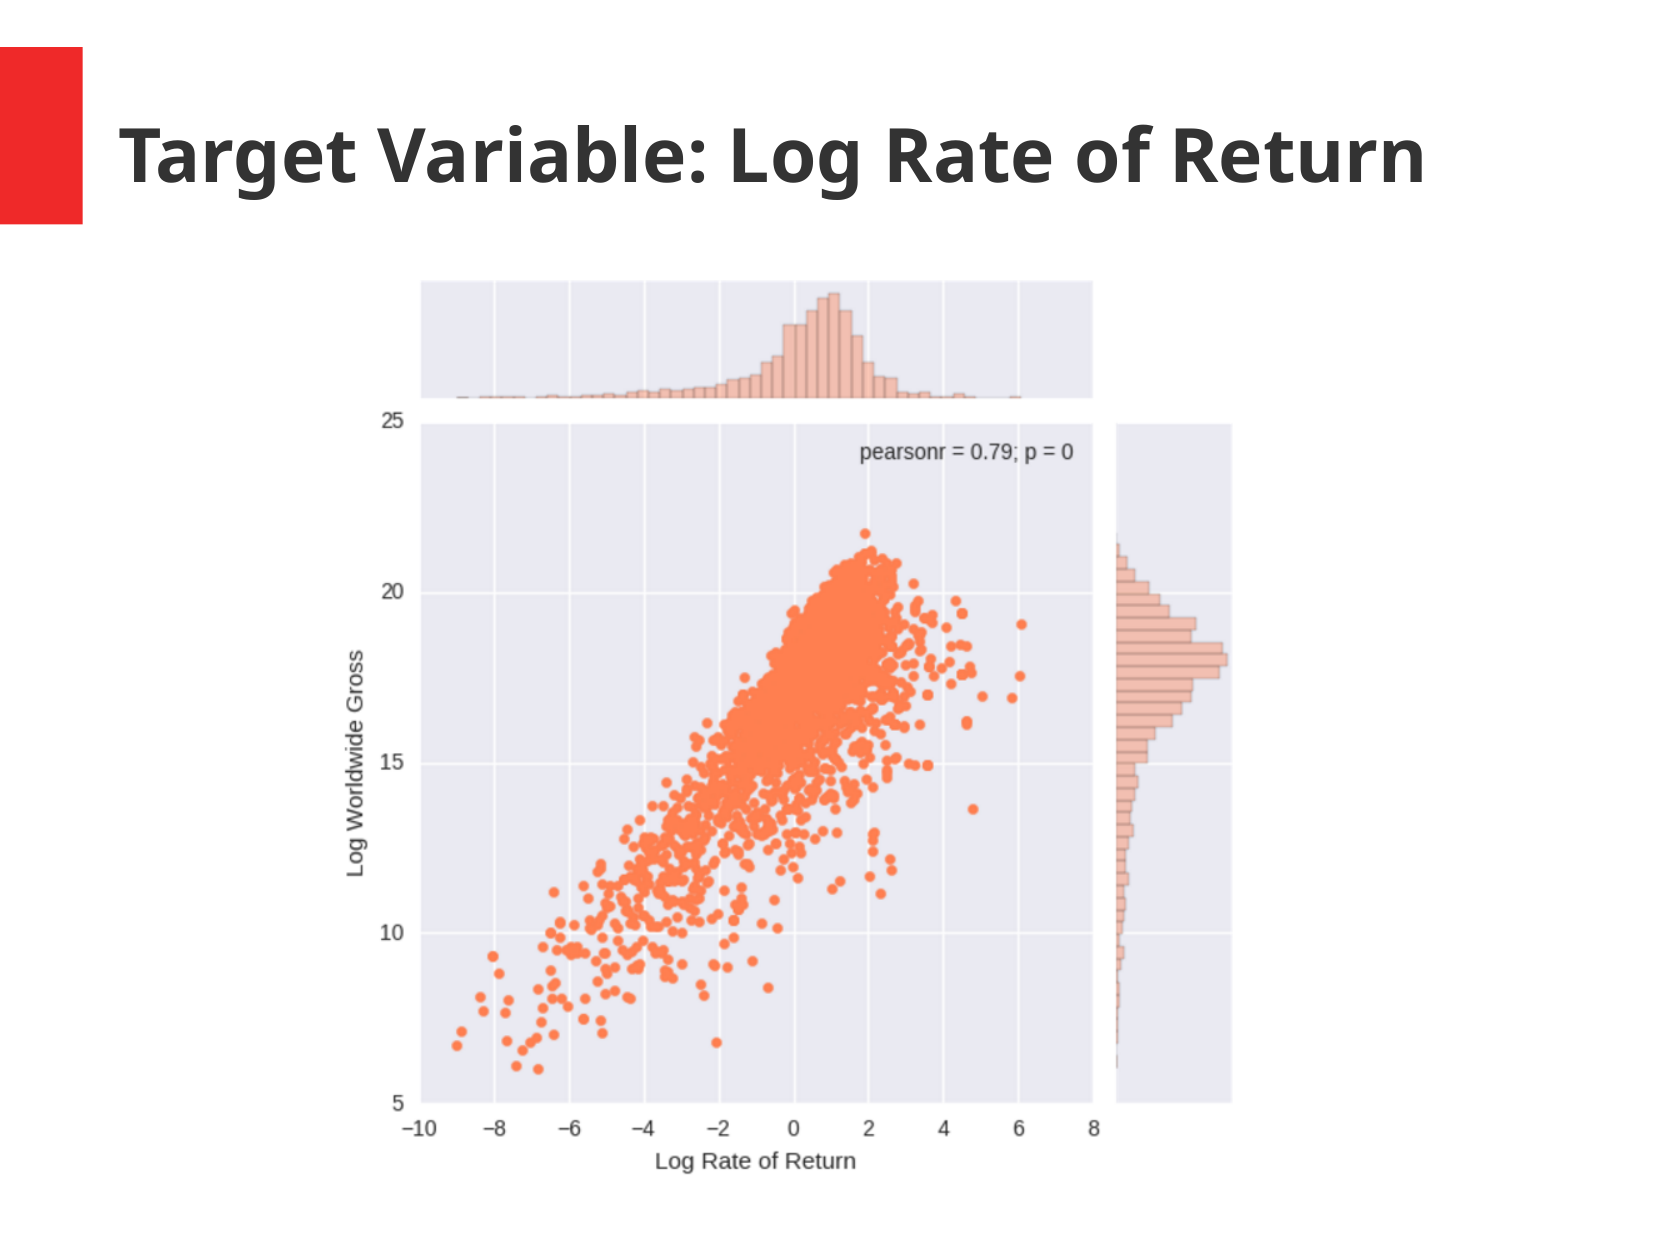

# Target Variable: Log Rate of Return